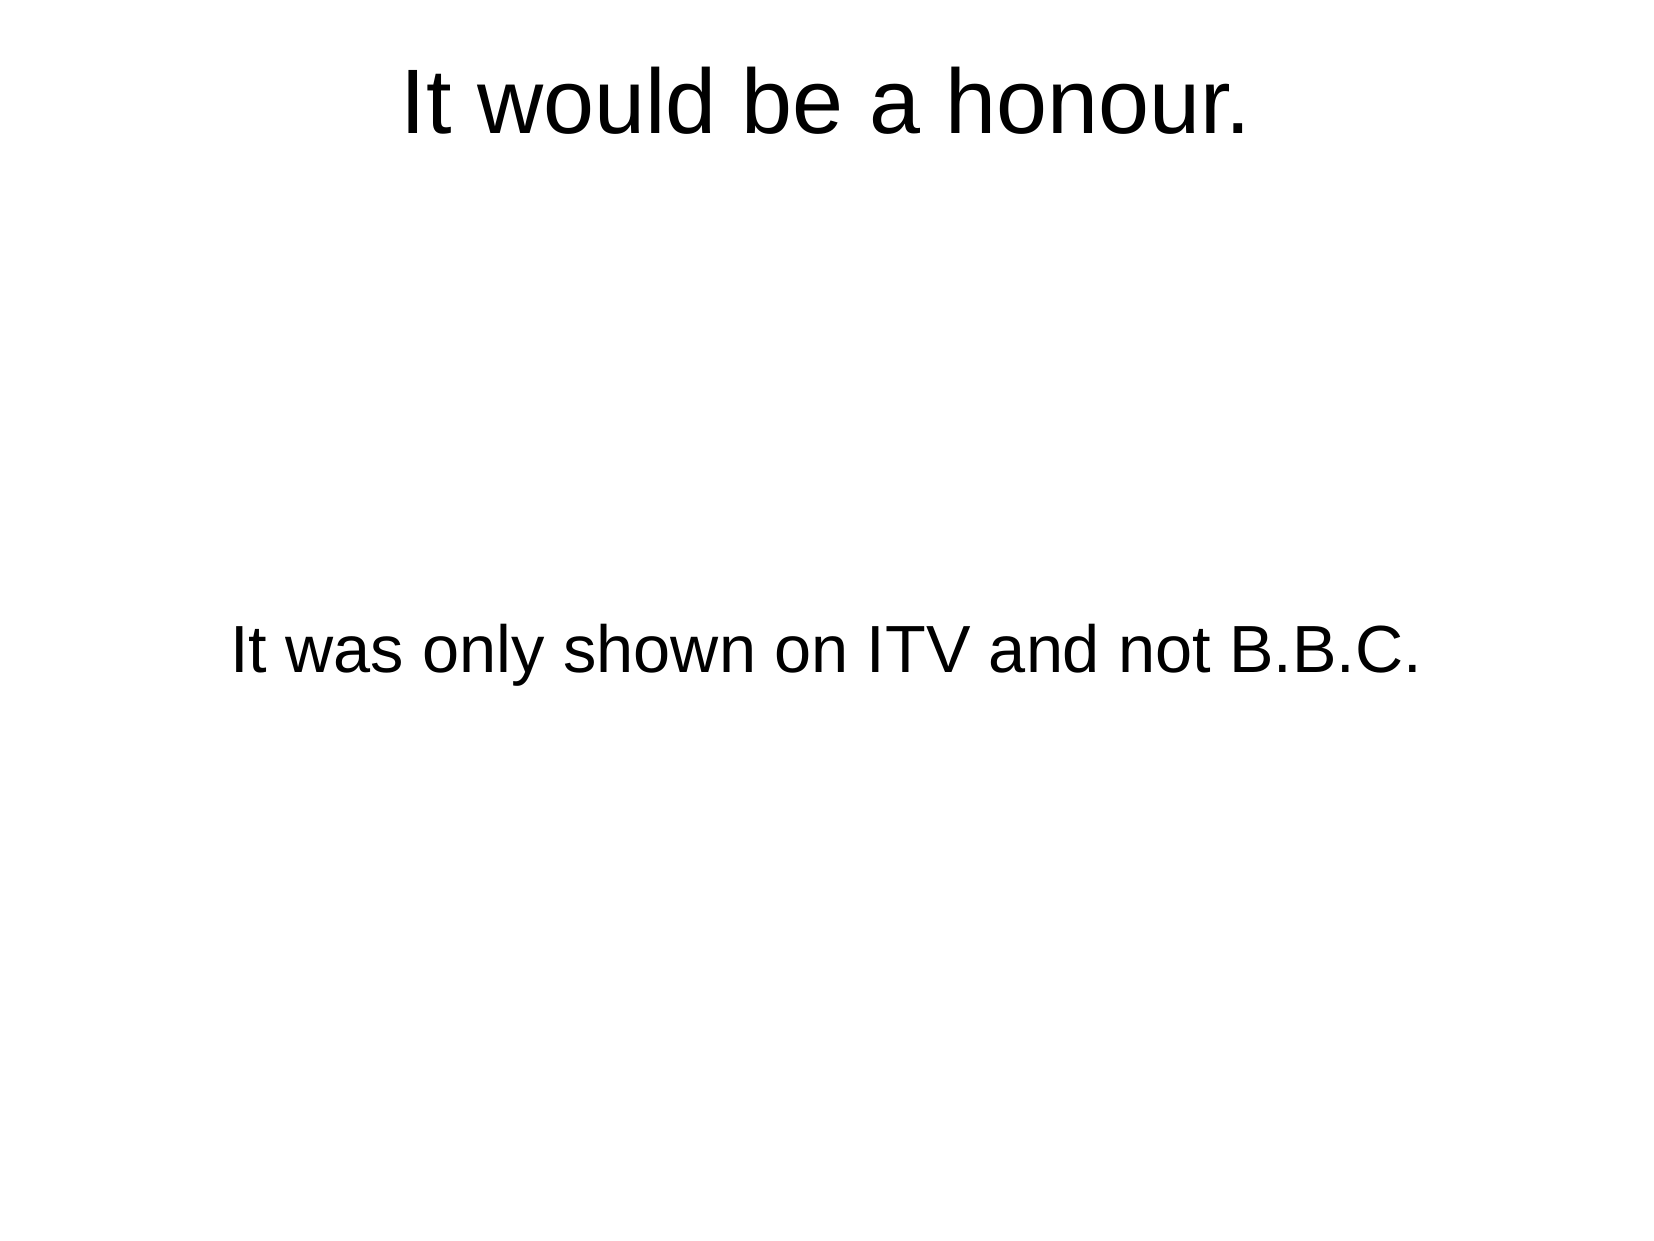

# It would be a honour.
It was only shown on ITV and not B.B.C.